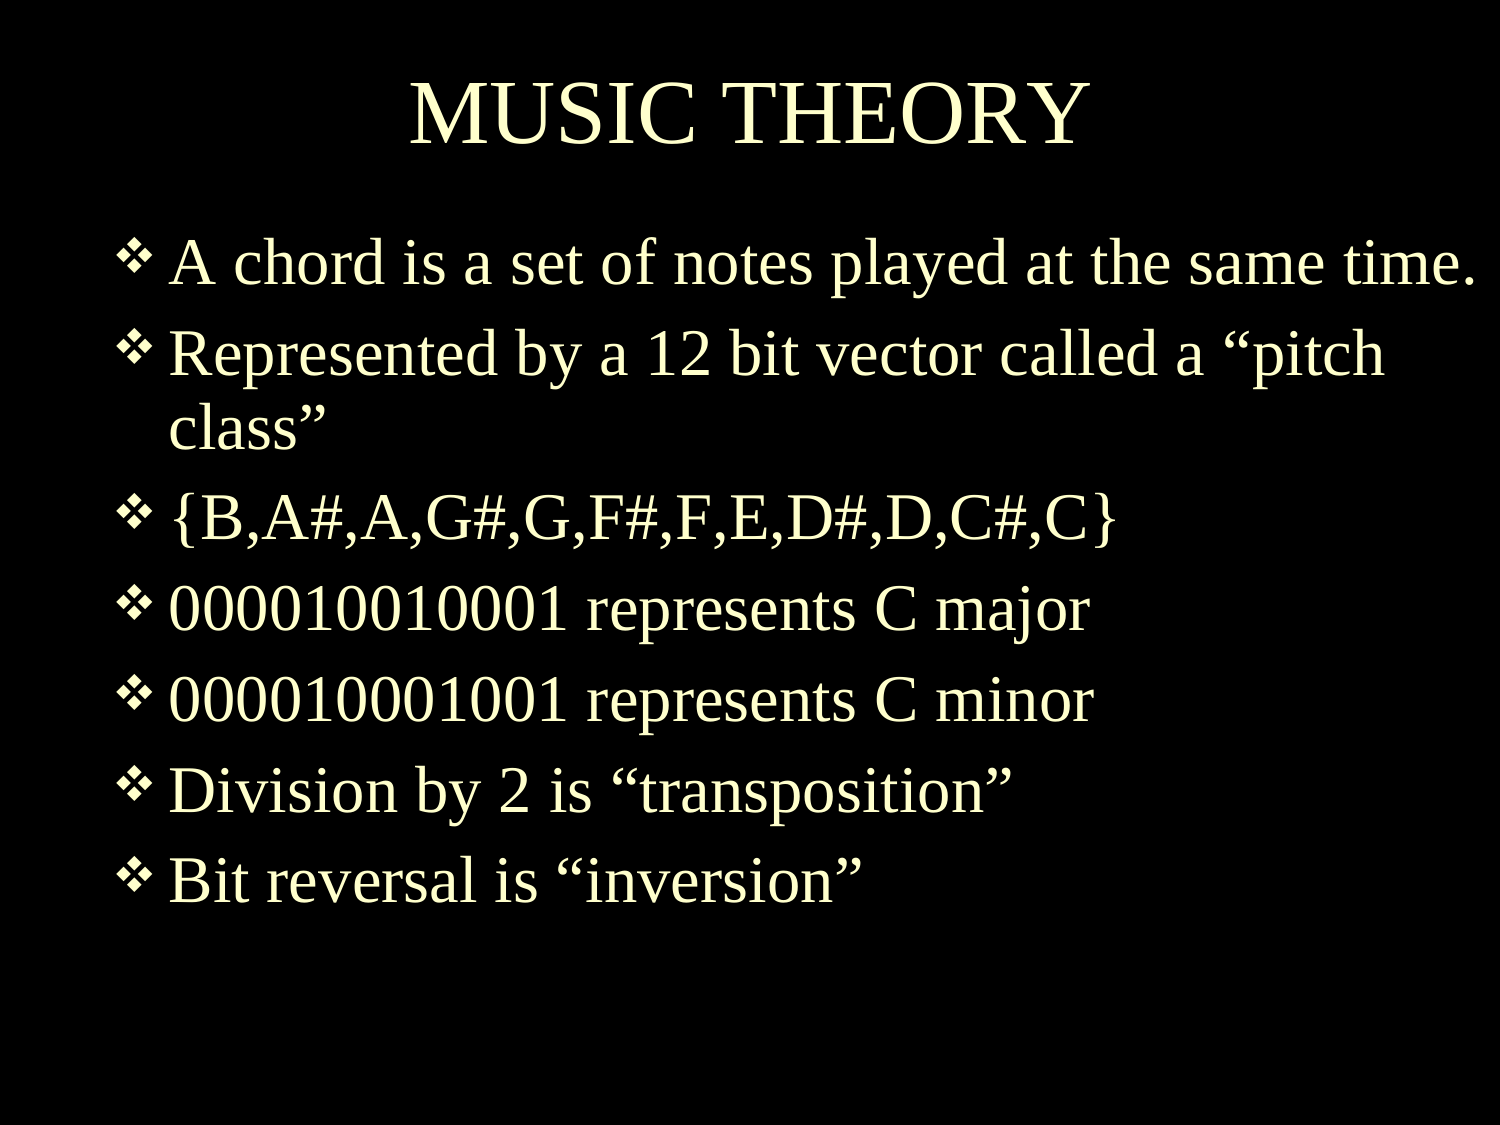

# MUSIC THEORY
A chord is a set of notes played at the same time.
Represented by a 12 bit vector called a “pitch class”
{B,A#,A,G#,G,F#,F,E,D#,D,C#,C}
000010010001 represents C major
000010001001 represents C minor
Division by 2 is “transposition”
Bit reversal is “inversion”